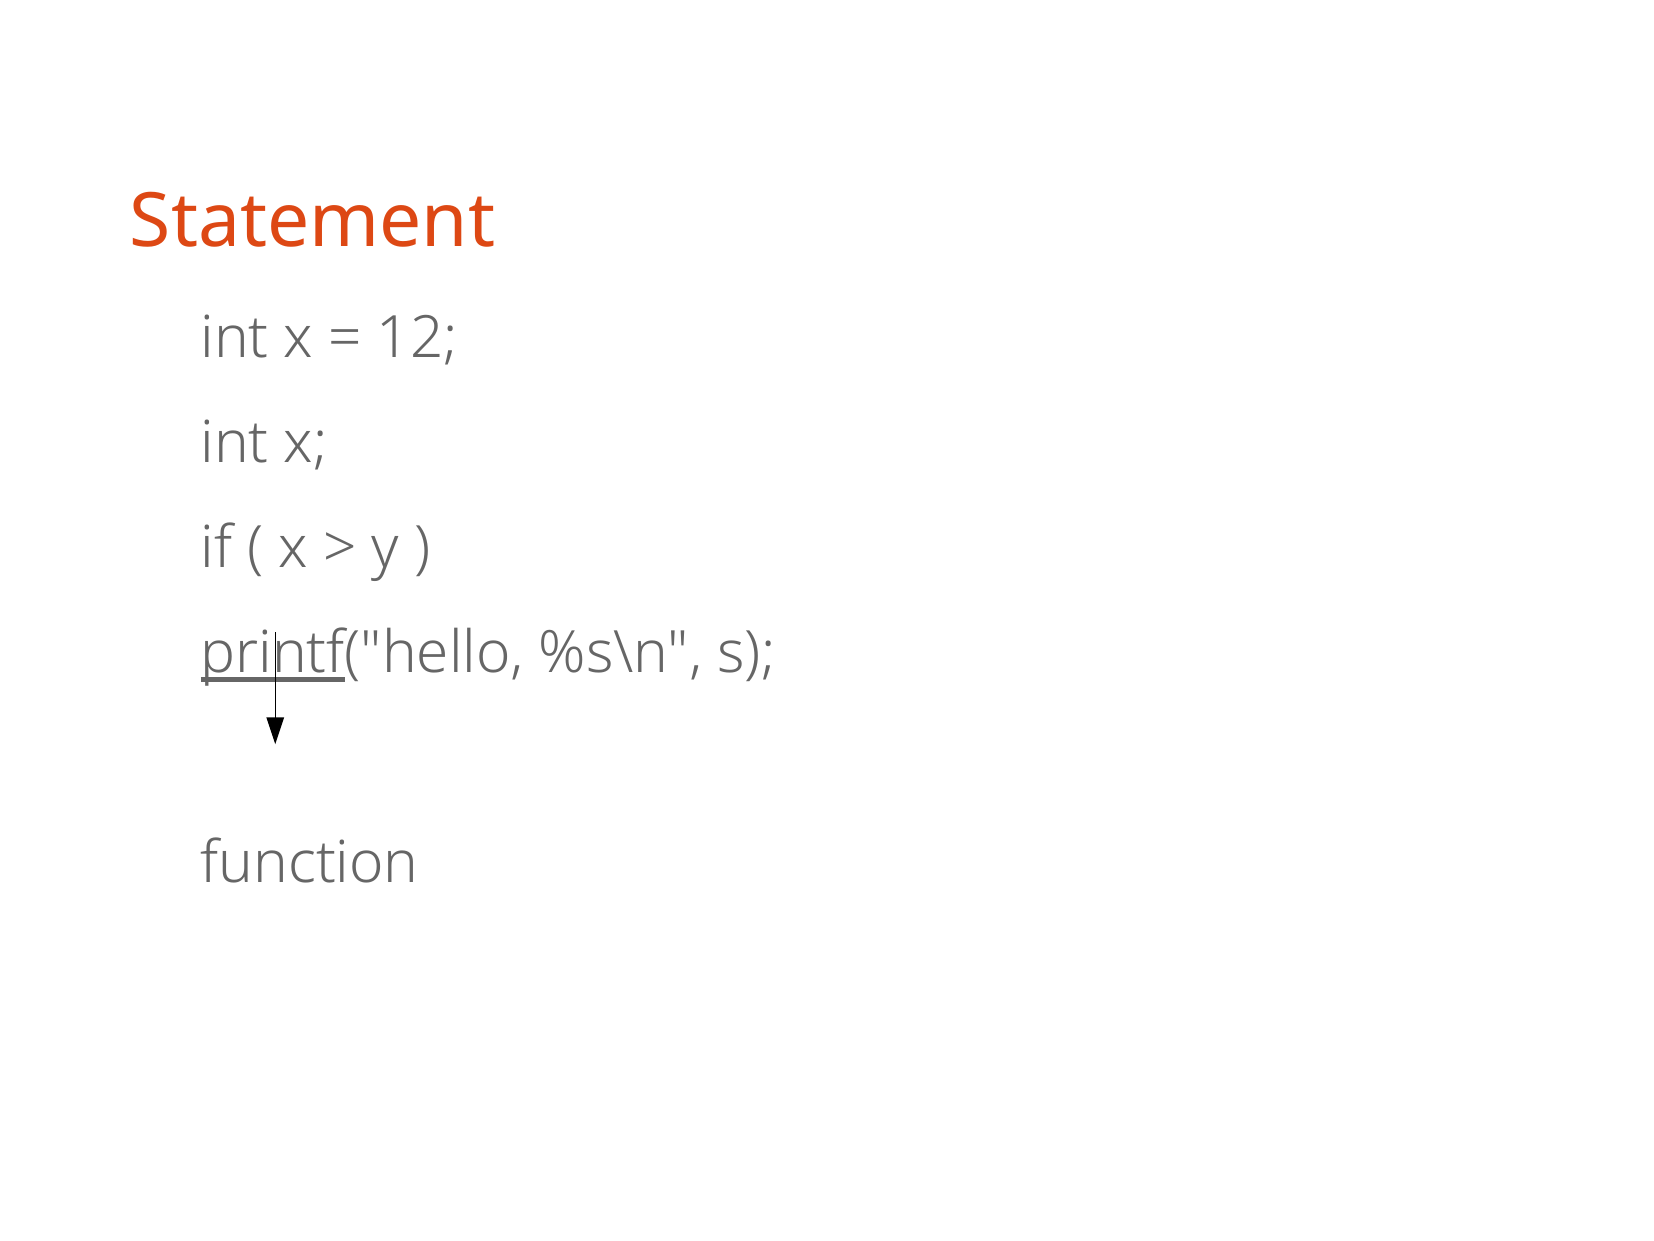

# Statement
int x = 12;
int x;
if ( x > y )
printf("hello, %s\n", s);
function